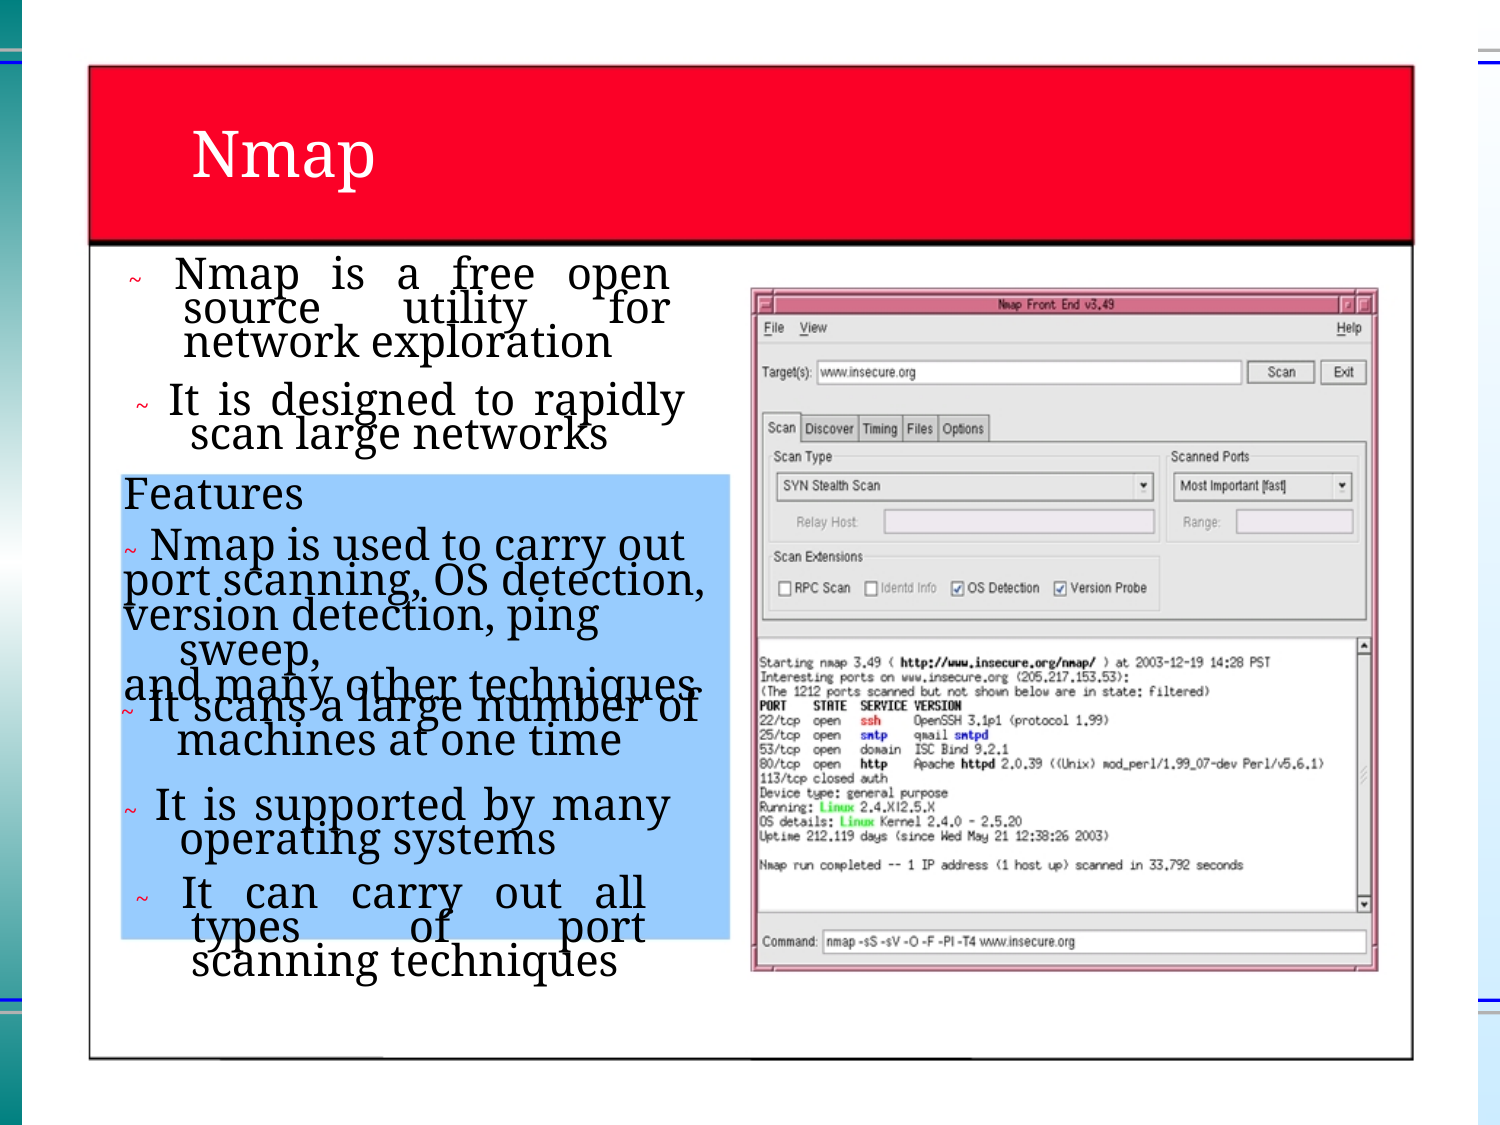

Nmap
~ Nmap is a free open source utility for network exploration
~ It is designed to rapidly scan large networks
Features
~ Nmap is used to carry out
port scanning, OS detection,
version detection, ping sweep,
and many other techniques
~ It scans a large number of machines at one time
~ It is supported by many operating systems
~ It can carry out all types of port scanning techniques